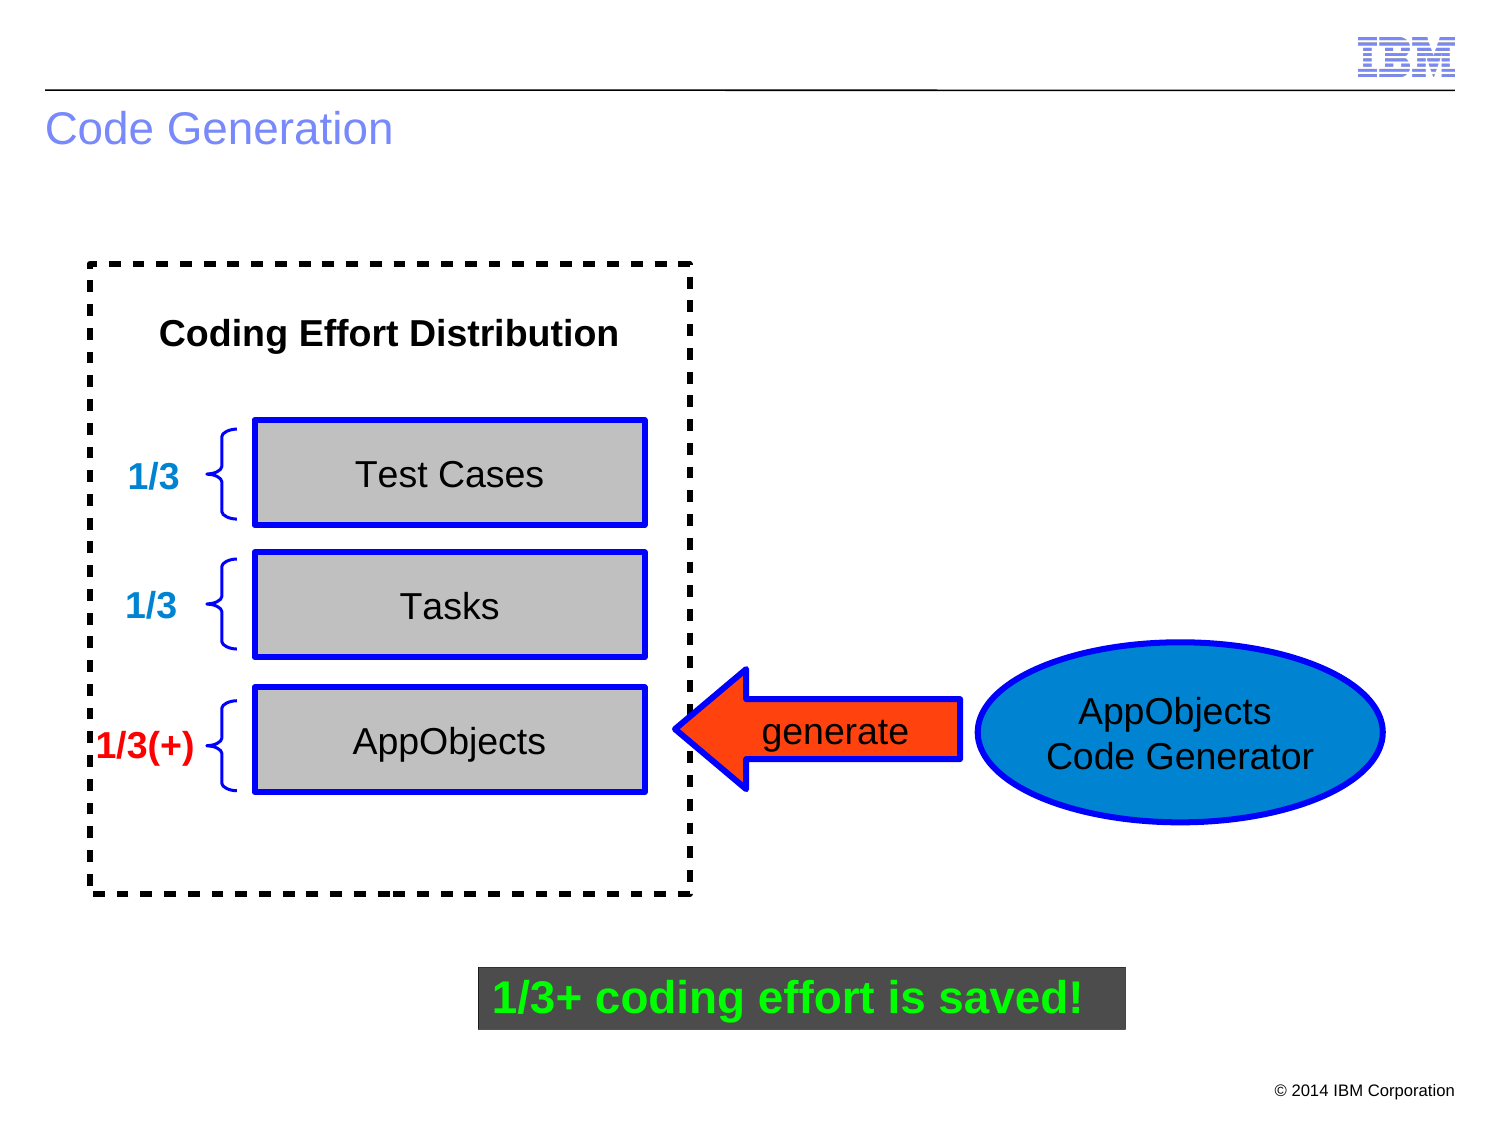

# Code Generation
Coding Effort Distribution
Test Cases
1/3
Tasks
1/3
AppObjects
Code Generator
generate
AppObjects
1/3(+)
1/3+ coding effort is saved!